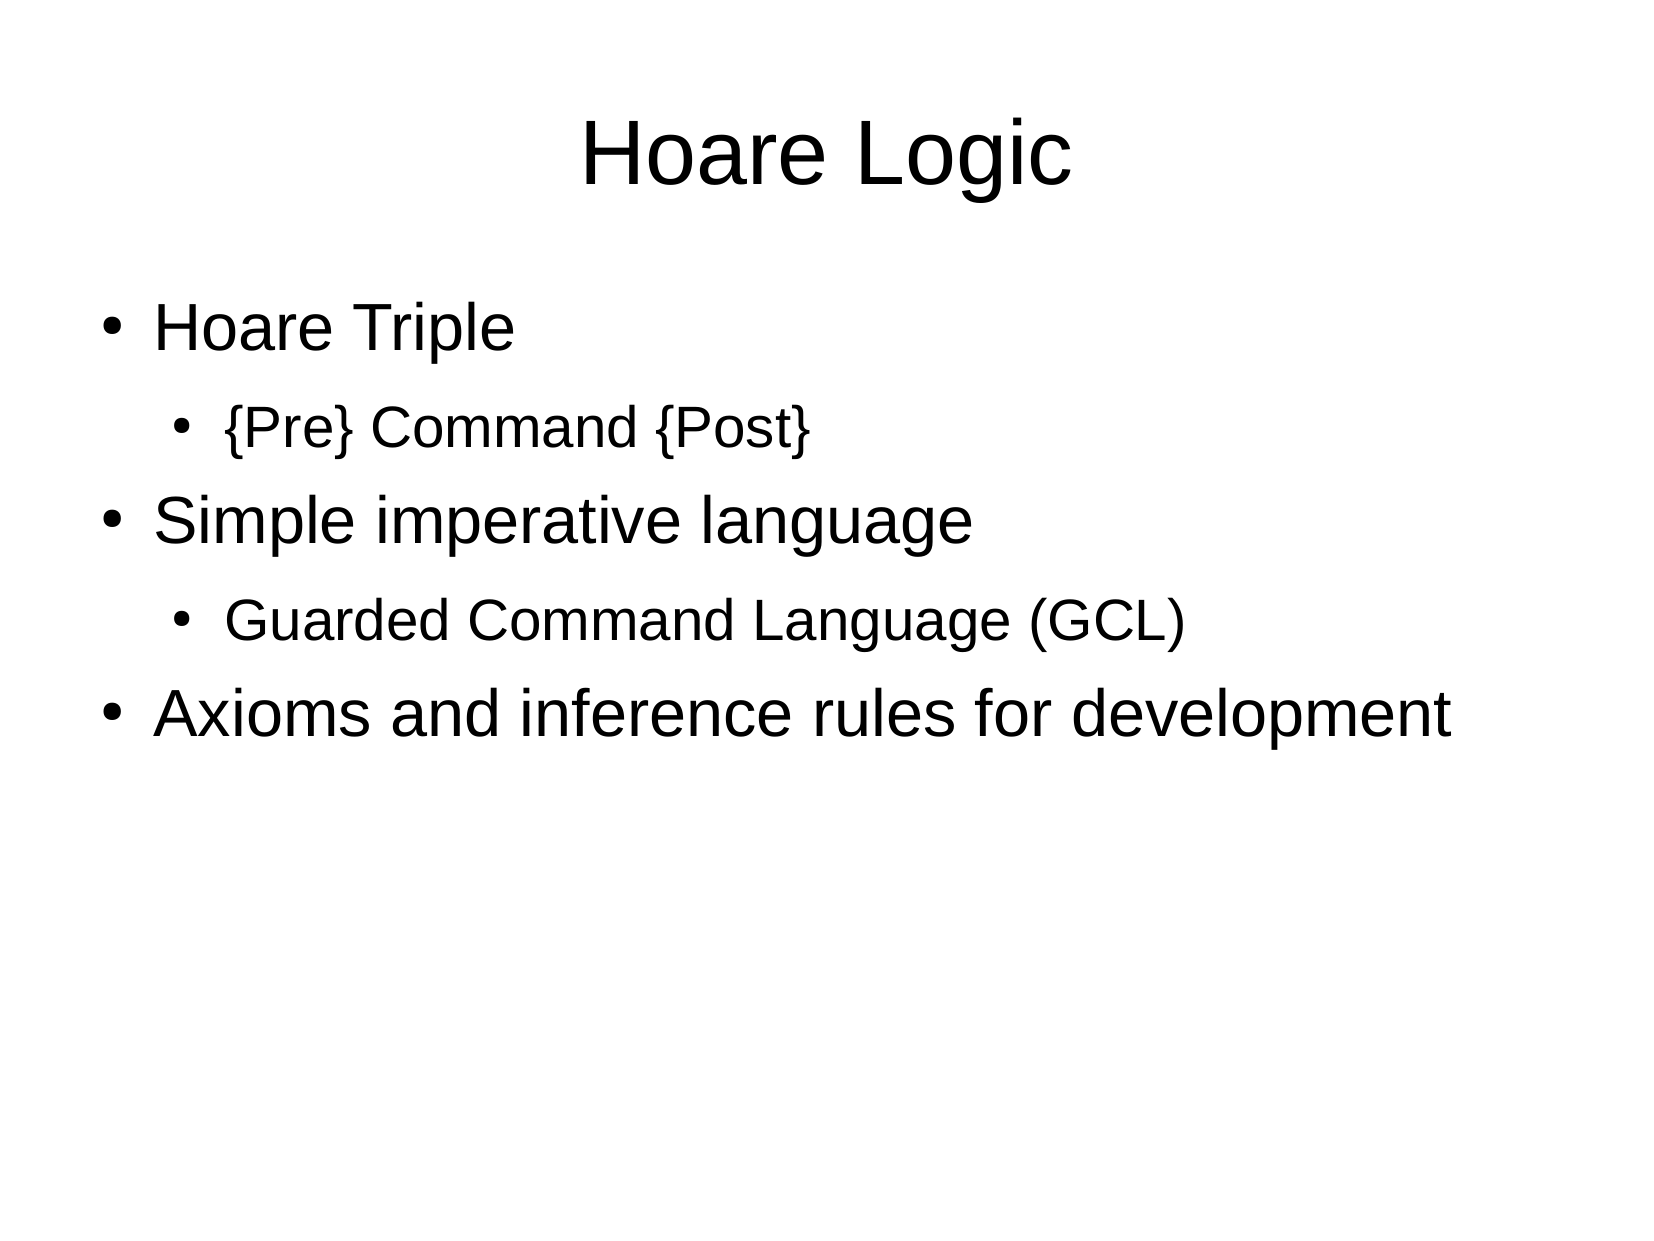

# Hoare Logic
Hoare Triple
{Pre} Command {Post}
Simple imperative language
Guarded Command Language (GCL)
Axioms and inference rules for development